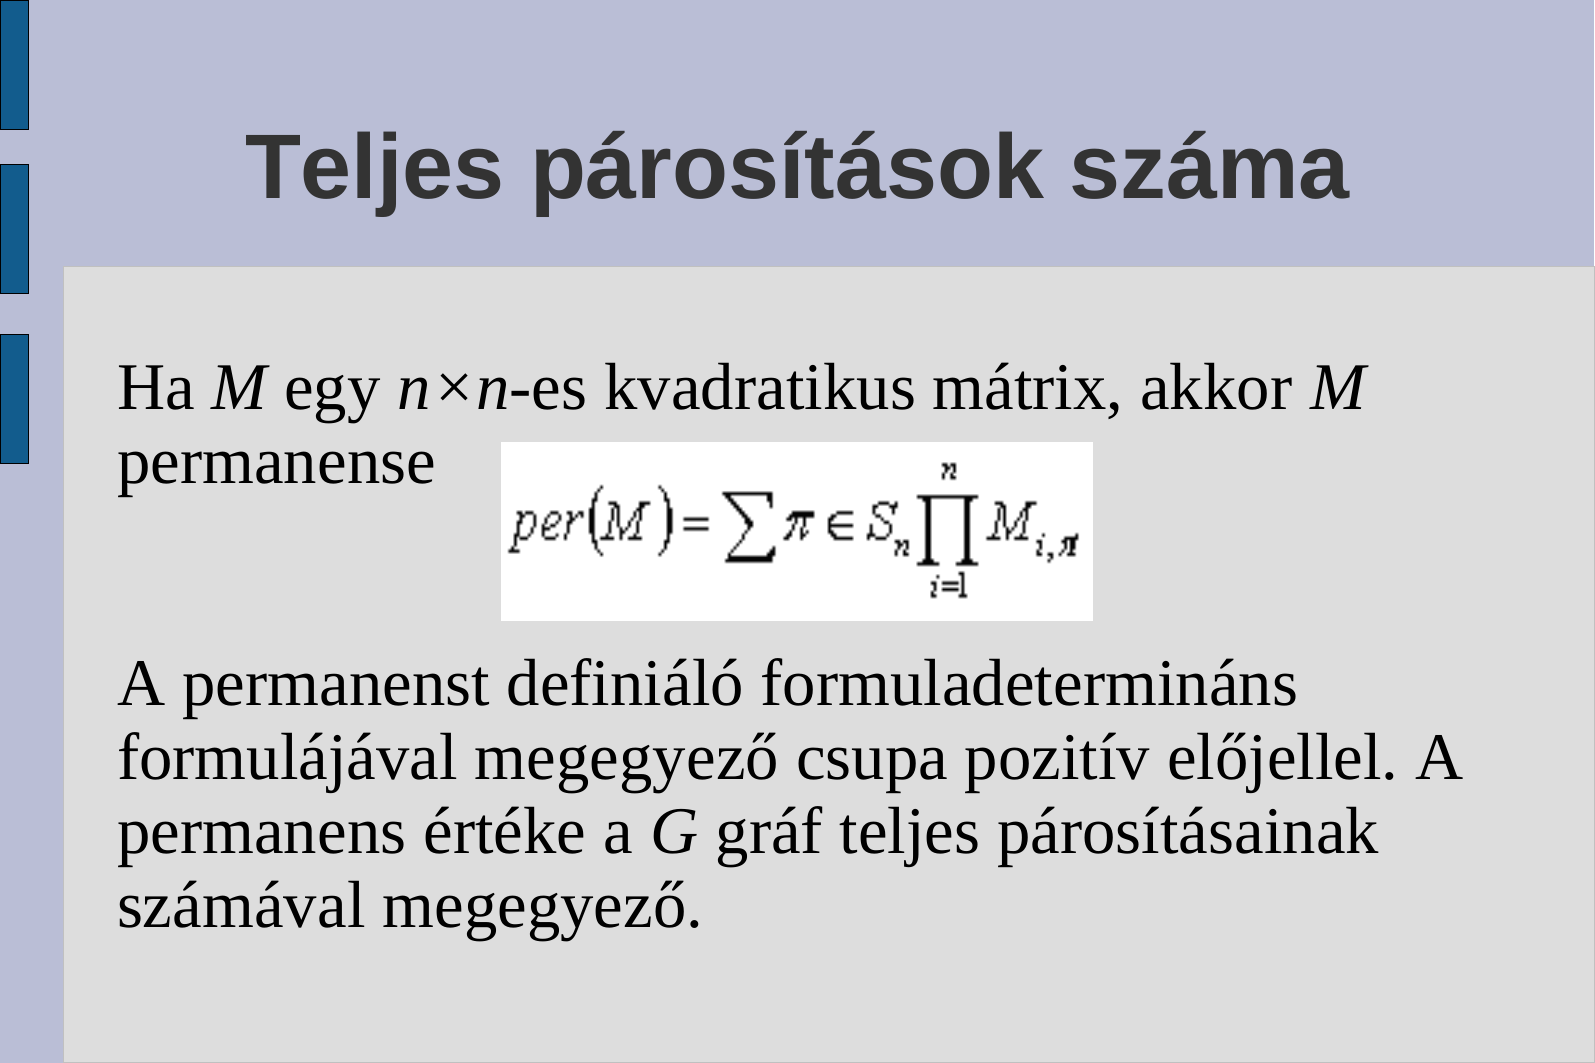

# Teljes párosítások száma
Ha M egy n×n-es kvadratikus mátrix, akkor M permanense
A permanenst definiáló formuladetermináns formulájával megegyező csupa pozitív előjellel. A permanens értéke a G gráf teljes párosításainak számával megegyező.